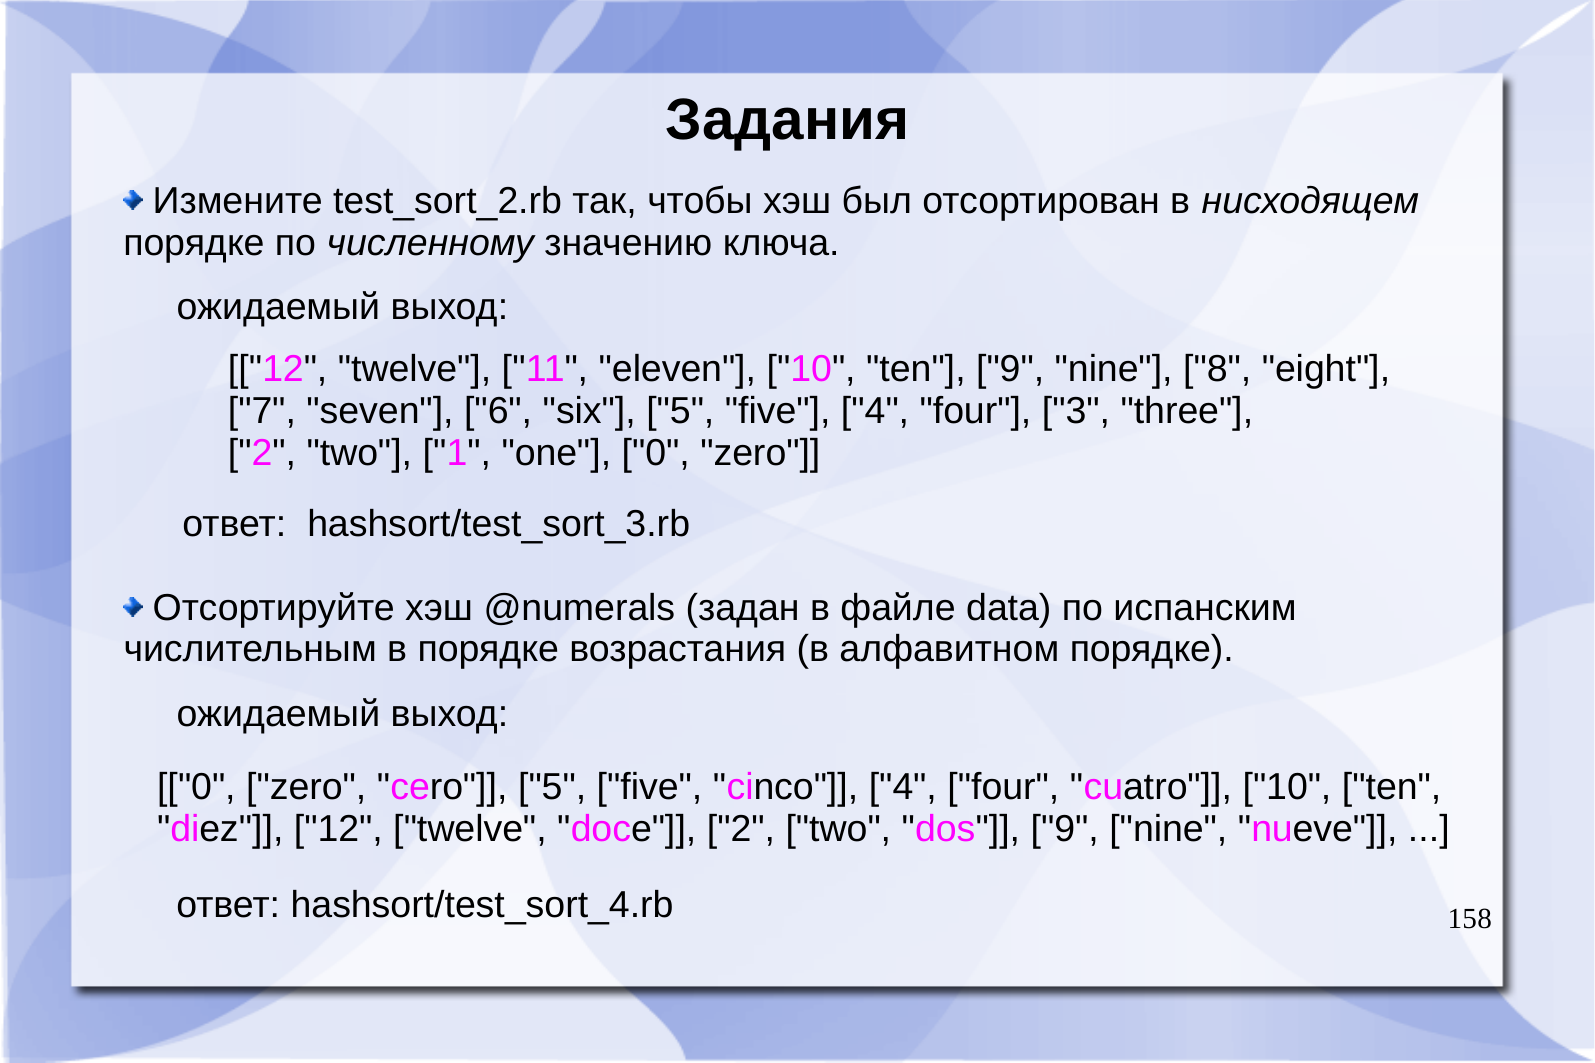

# Задания
 Измените test_sort_2.rb так, чтобы хэш был отсортирован в нисходящем порядке по численному значению ключа.
ожидаемый выход:
[["12", "twelve"], ["11", "eleven"], ["10", "ten"], ["9", "nine"], ["8", "eight"], ["7", "seven"], ["6", "six"], ["5", "five"], ["4", "four"], ["3", "three"],
["2", "two"], ["1", "one"], ["0", "zero"]]
ответ: hashsort/test_sort_3.rb
 Отсортируйте хэш @numerals (задан в файле data) по испанским числительным в порядке возрастания (в алфавитном порядке).
ожидаемый выход:
[["0", ["zero", "cero"]], ["5", ["five", "cinco"]], ["4", ["four", "cuatro"]], ["10", ["ten", "diez"]], ["12", ["twelve", "doce"]], ["2", ["two", "dos"]], ["9", ["nine", "nueve"]], ...]
ответ: hashsort/test_sort_4.rb
158